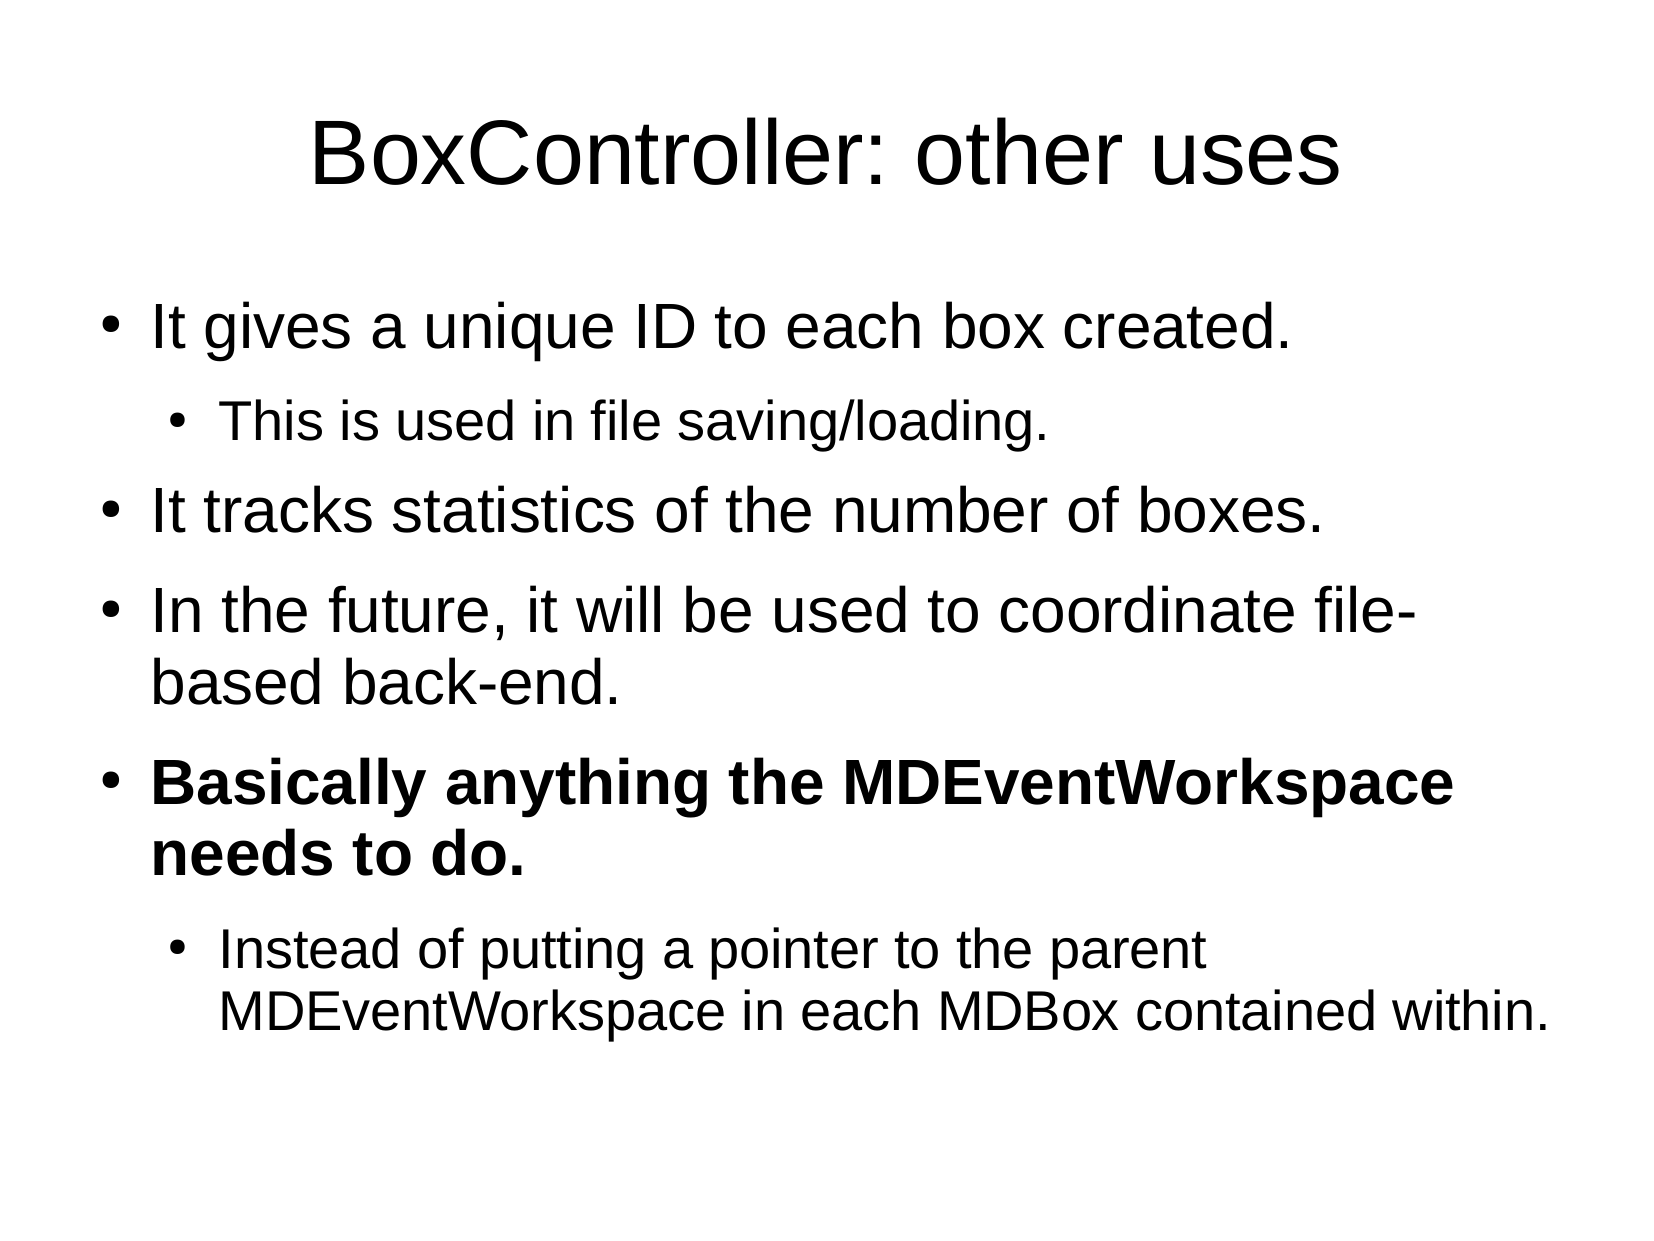

# BoxController: other uses
It gives a unique ID to each box created.
This is used in file saving/loading.
It tracks statistics of the number of boxes.
In the future, it will be used to coordinate file-based back-end.
Basically anything the MDEventWorkspace needs to do.
Instead of putting a pointer to the parent MDEventWorkspace in each MDBox contained within.